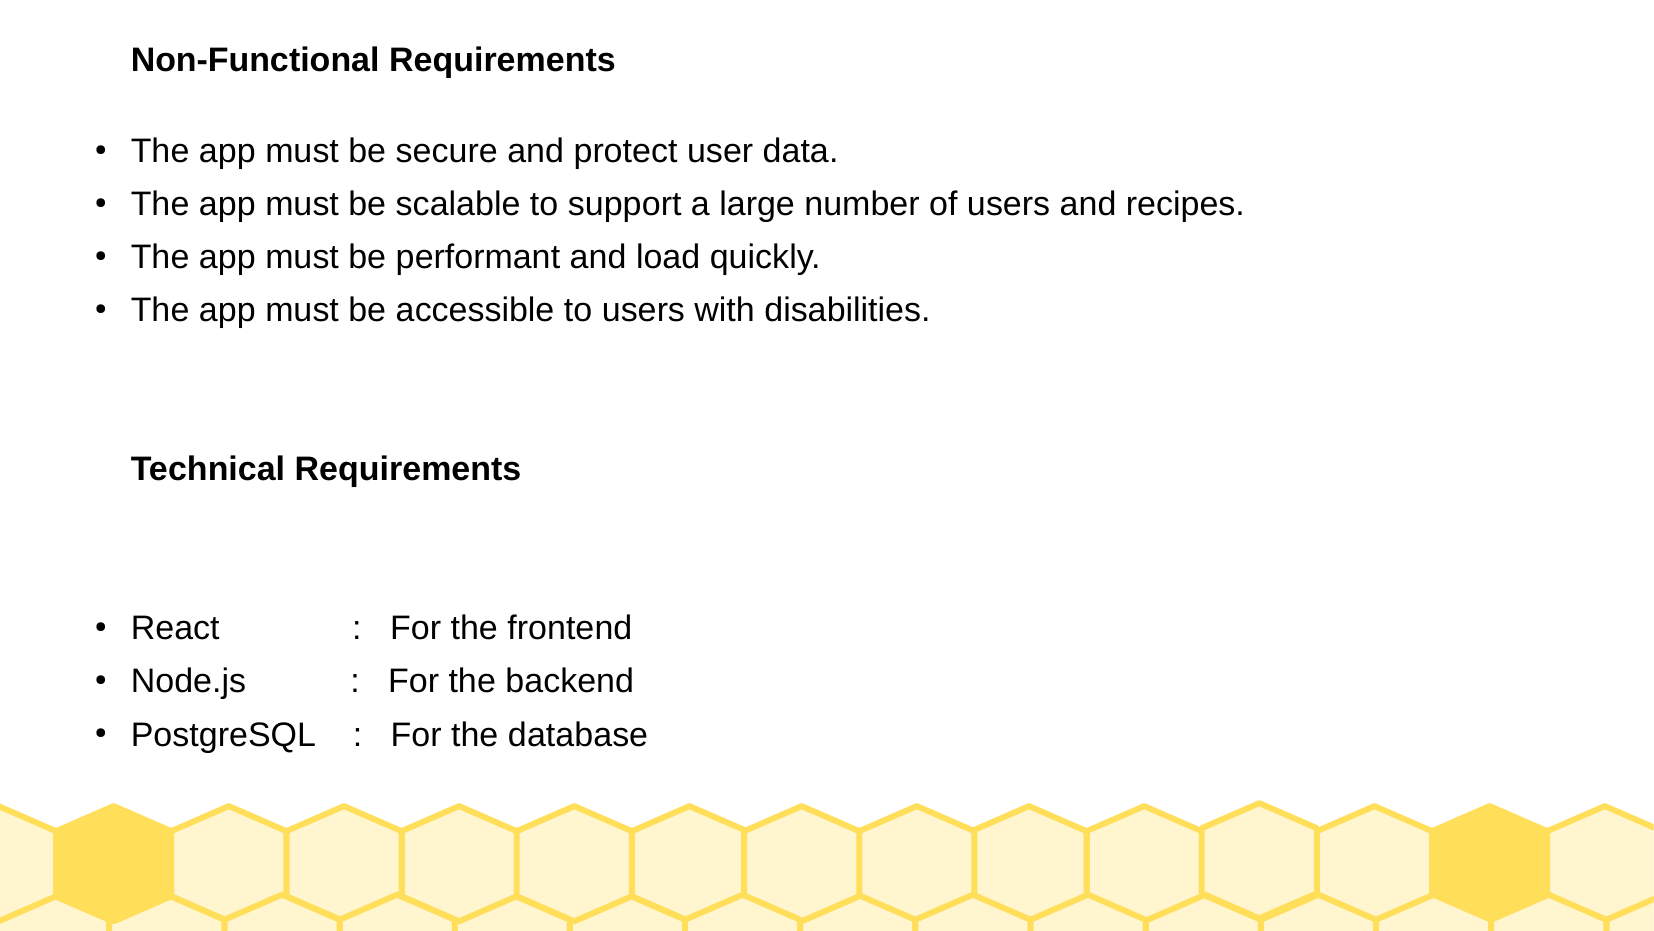

# Non-Functional Requirements
The app must be secure and protect user data.
The app must be scalable to support a large number of users and recipes.
The app must be performant and load quickly.
The app must be accessible to users with disabilities.
Technical Requirements
React : For the frontend
Node.js : For the backend
PostgreSQL : For the database